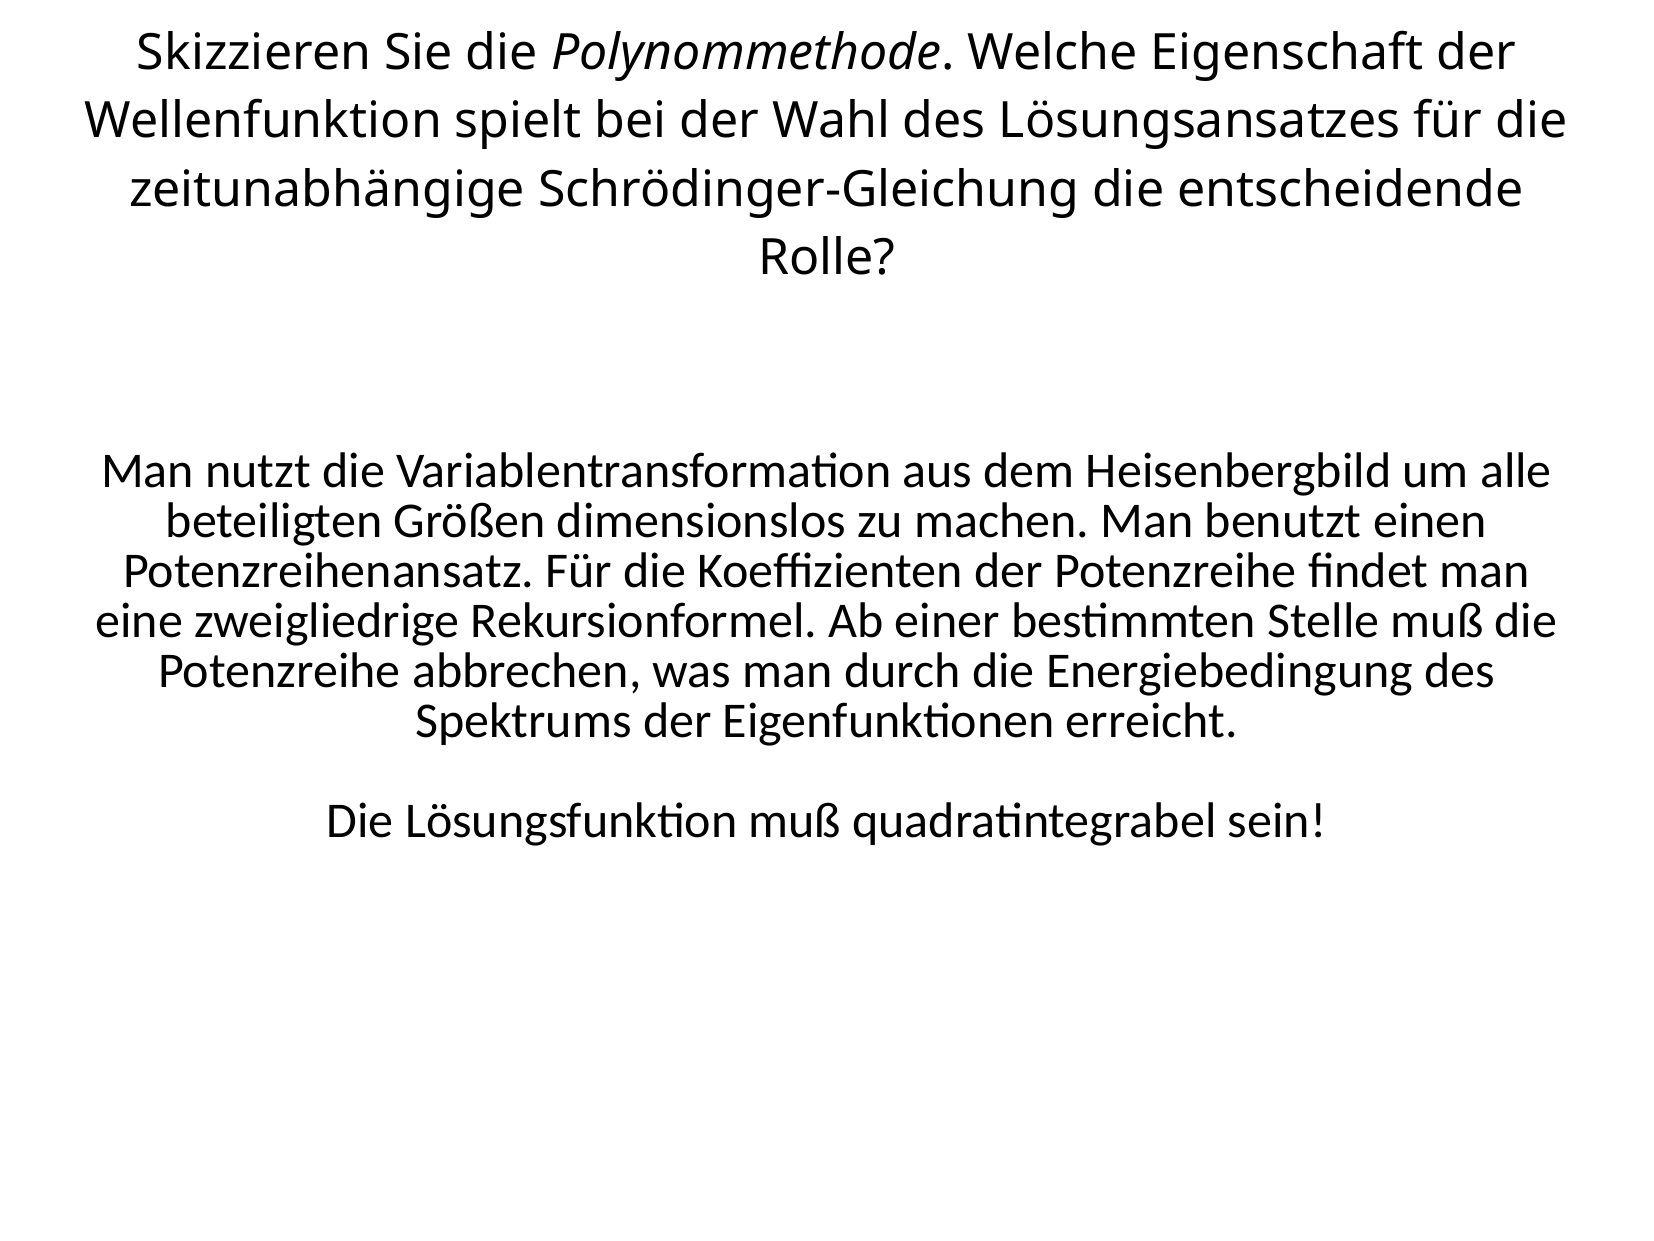

# Skizzieren Sie die Polynommethode. Welche Eigenschaft der Wellenfunktion spielt bei der Wahl des Lösungsansatzes für die zeitunabhängige Schrödinger-Gleichung die entscheidende Rolle?
Man nutzt die Variablentransformation aus dem Heisenbergbild um alle beteiligten Größen dimensionslos zu machen. Man benutzt einen Potenzreihenansatz. Für die Koeffizienten der Potenzreihe findet man eine zweigliedrige Rekursionformel. Ab einer bestimmten Stelle muß die Potenzreihe abbrechen, was man durch die Energiebedingung des Spektrums der Eigenfunktionen erreicht.
Die Lösungsfunktion muß quadratintegrabel sein!